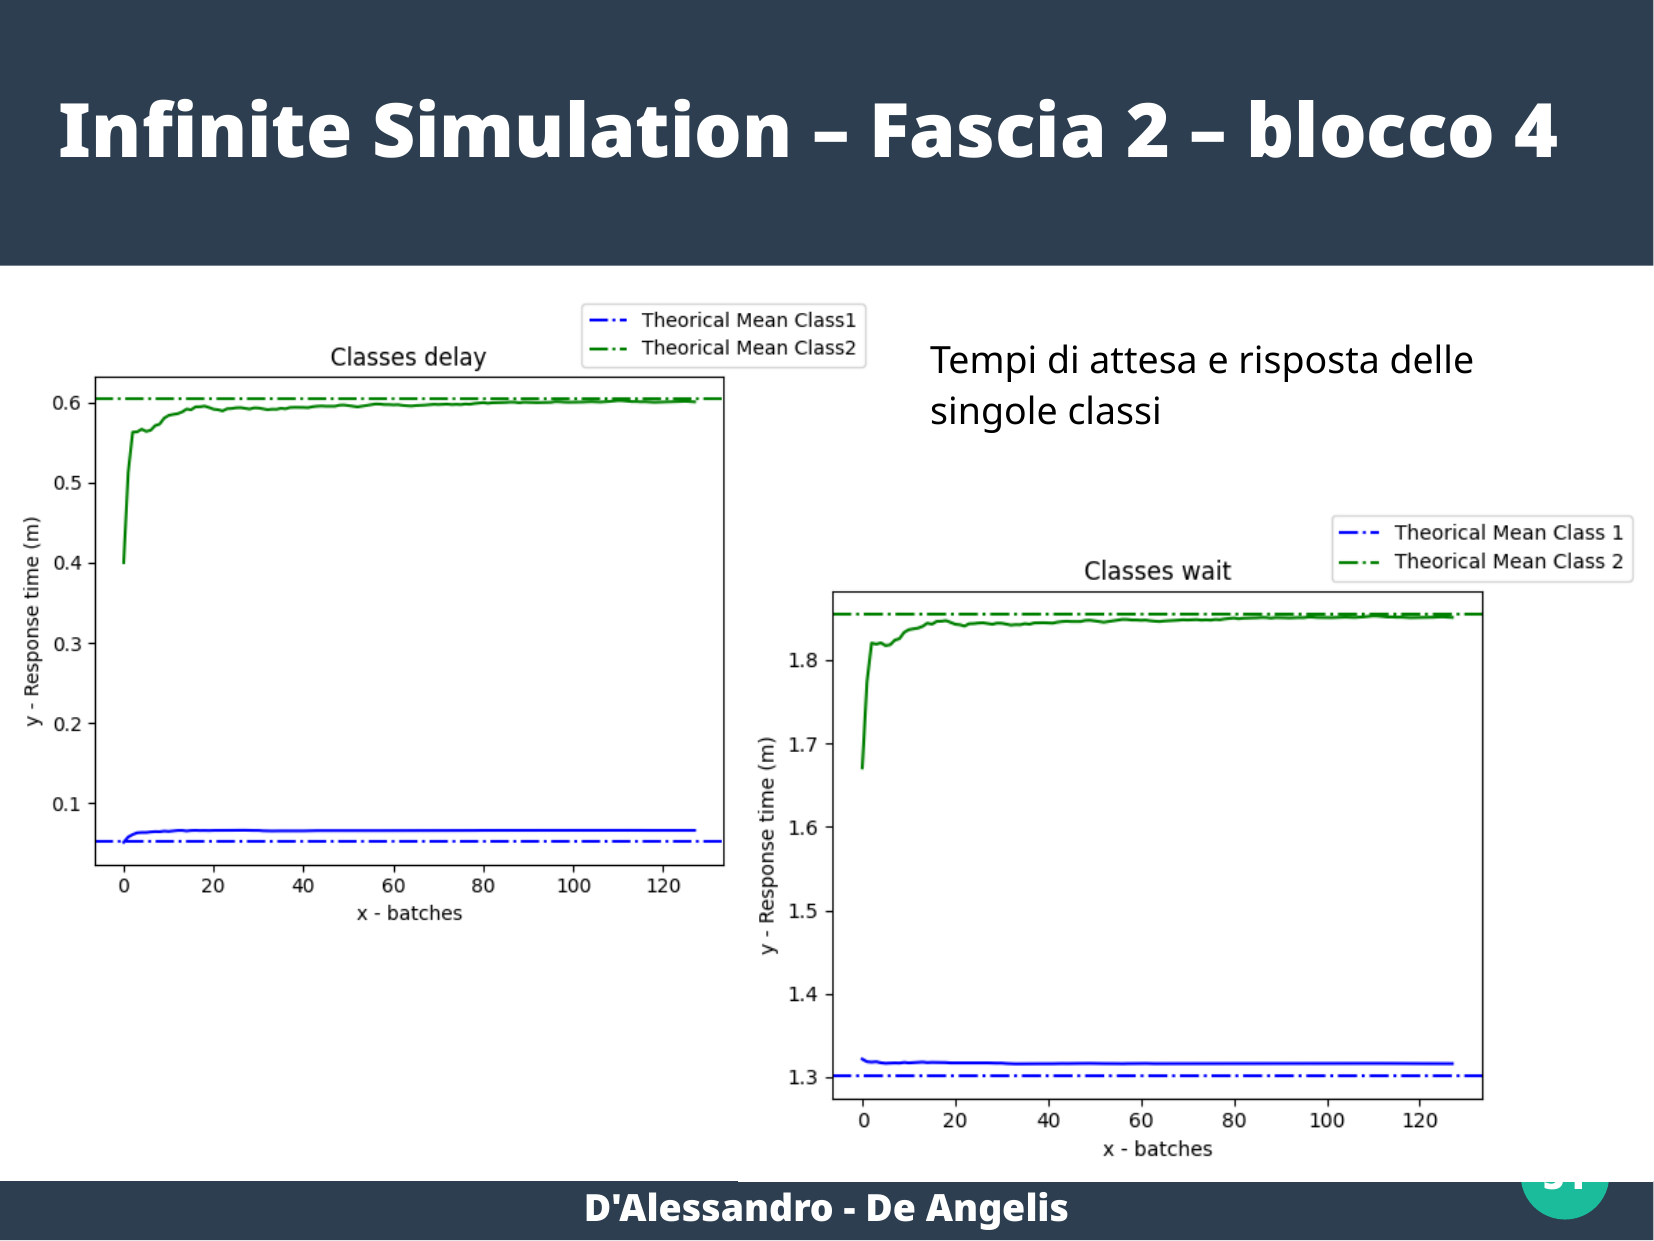

# Infinite Simulation – Fascia 2 – blocco 4
Tempi di attesa e risposta delle singole classi
51
D'Alessandro - De Angelis